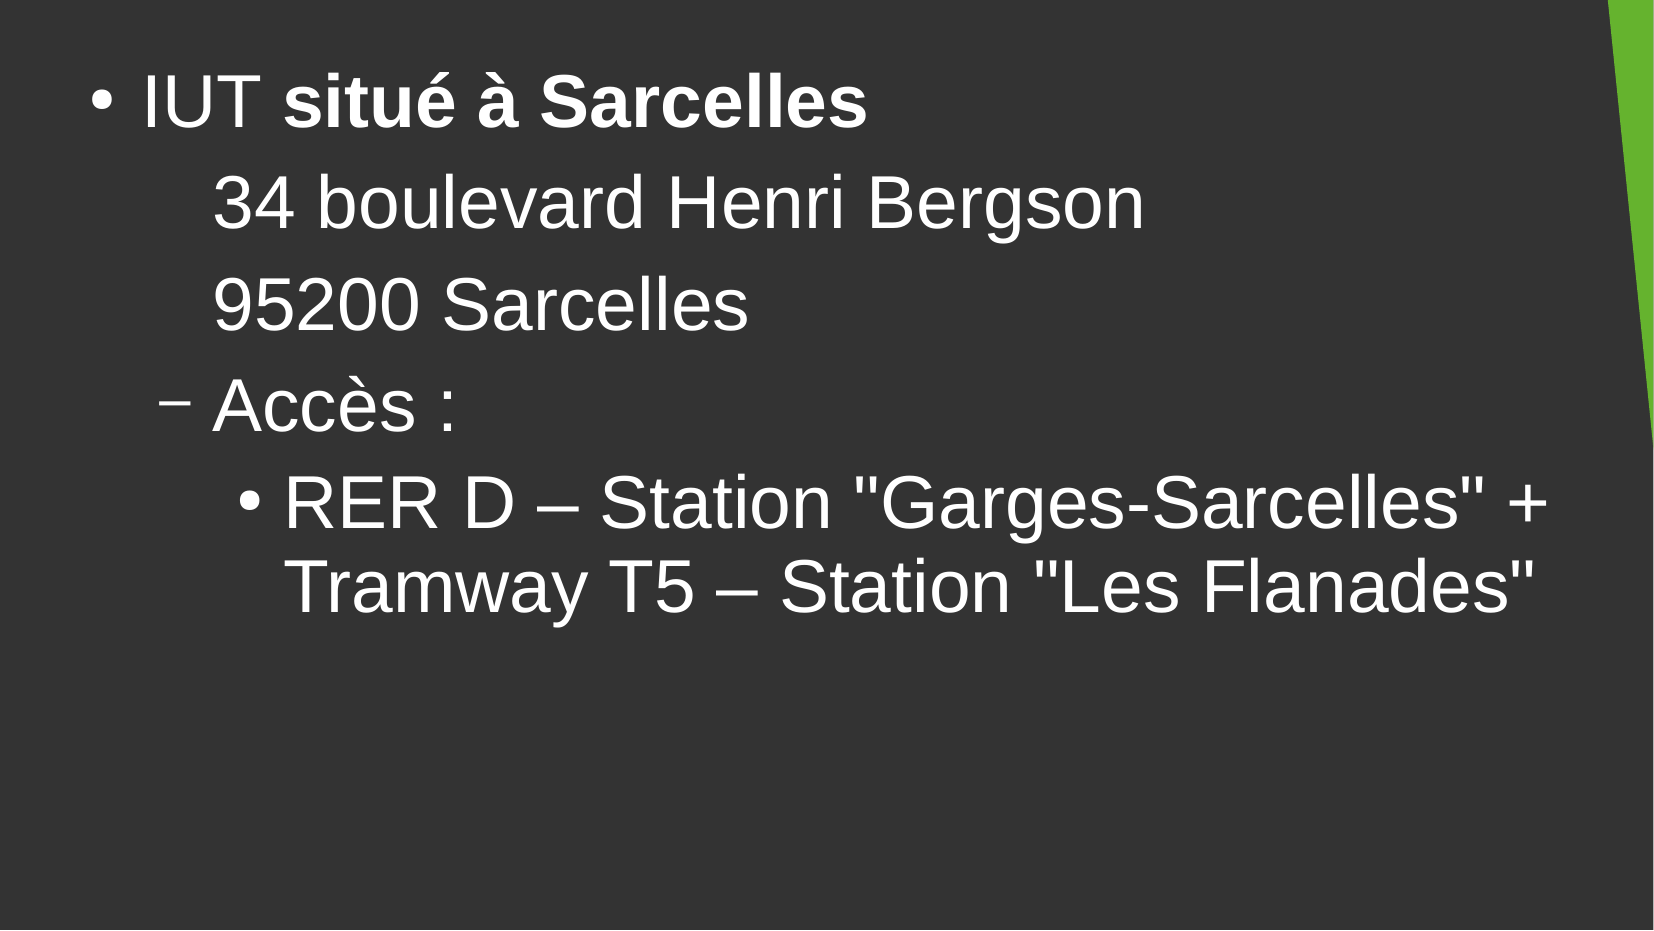

# IUT situé à Sarcelles
34 boulevard Henri Bergson
95200 Sarcelles
Accès :
RER D – Station "Garges-Sarcelles" + Tramway T5 – Station "Les Flanades"